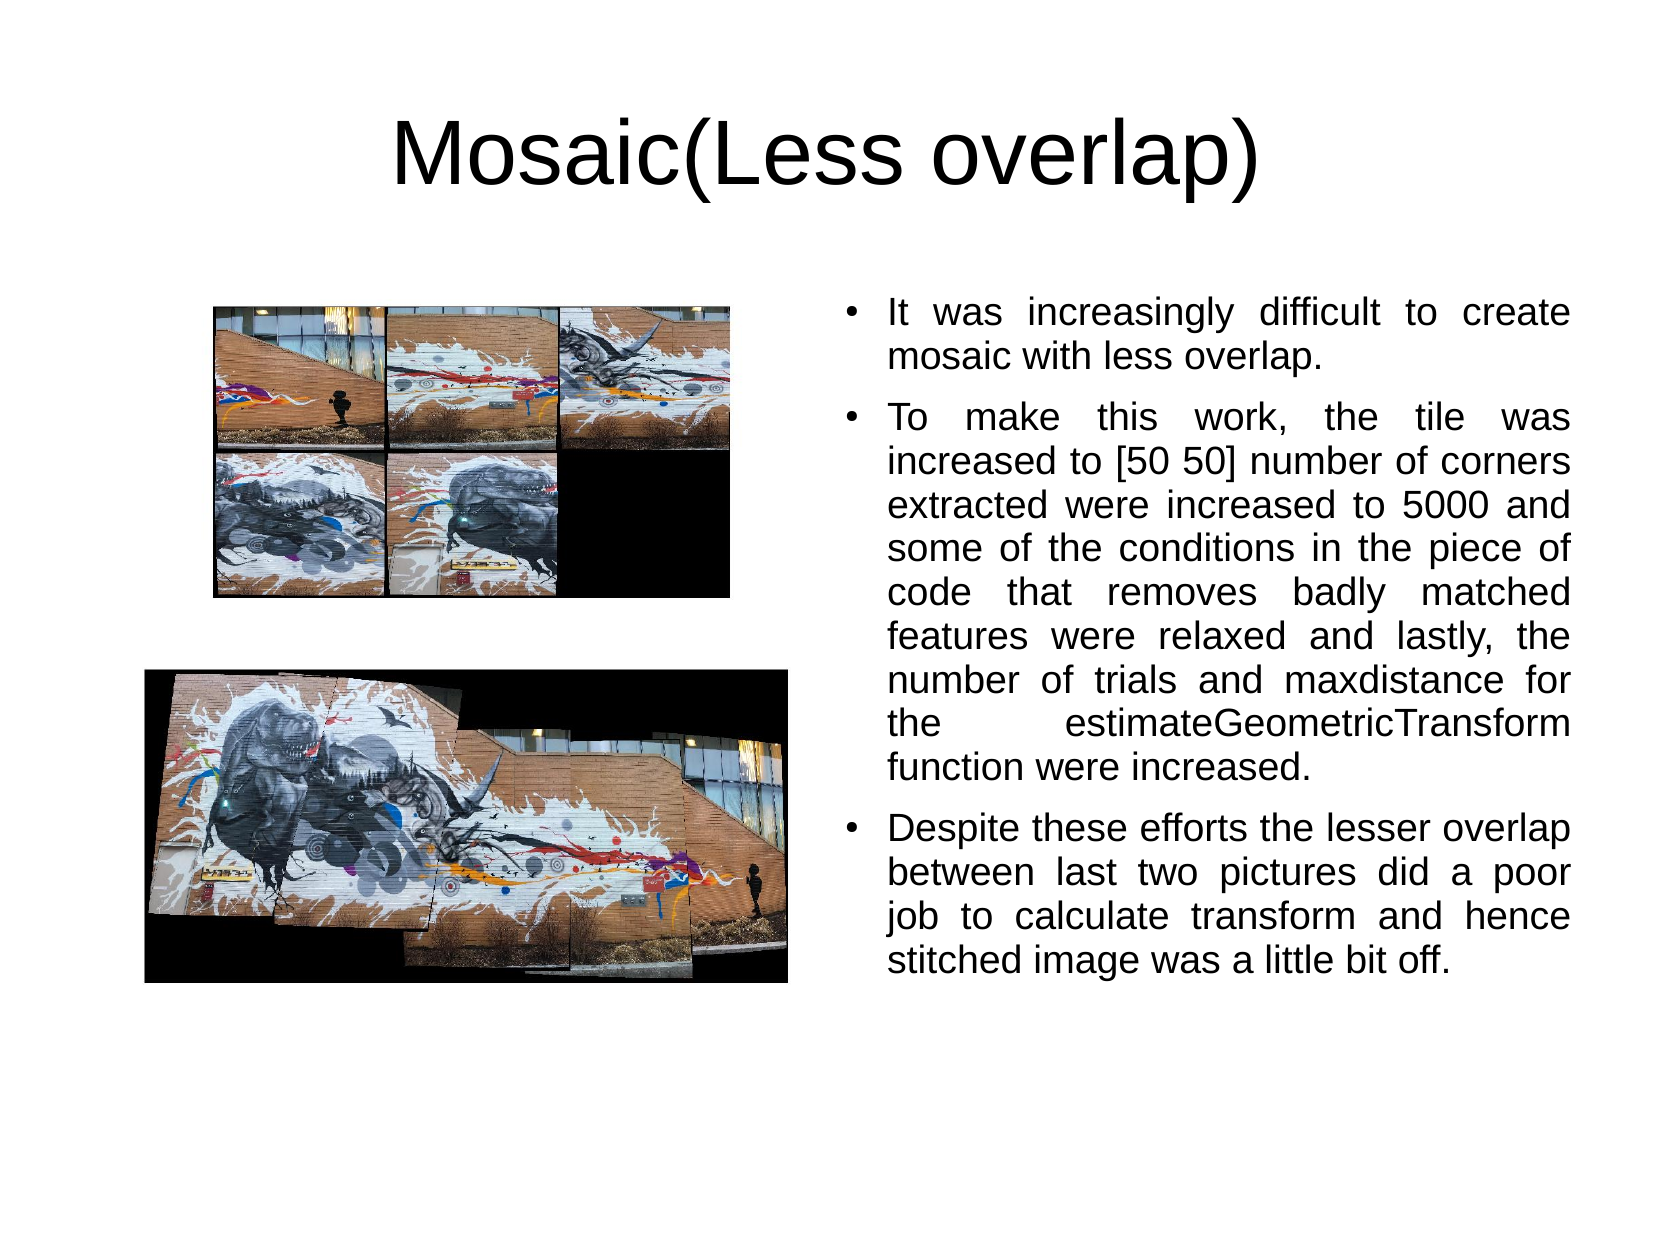

# Mosaic(Less overlap)
It was increasingly difficult to create mosaic with less overlap.
To make this work, the tile was increased to [50 50] number of corners extracted were increased to 5000 and some of the conditions in the piece of code that removes badly matched features were relaxed and lastly, the number of trials and maxdistance for the estimateGeometricTransform function were increased.
Despite these efforts the lesser overlap between last two pictures did a poor job to calculate transform and hence stitched image was a little bit off.